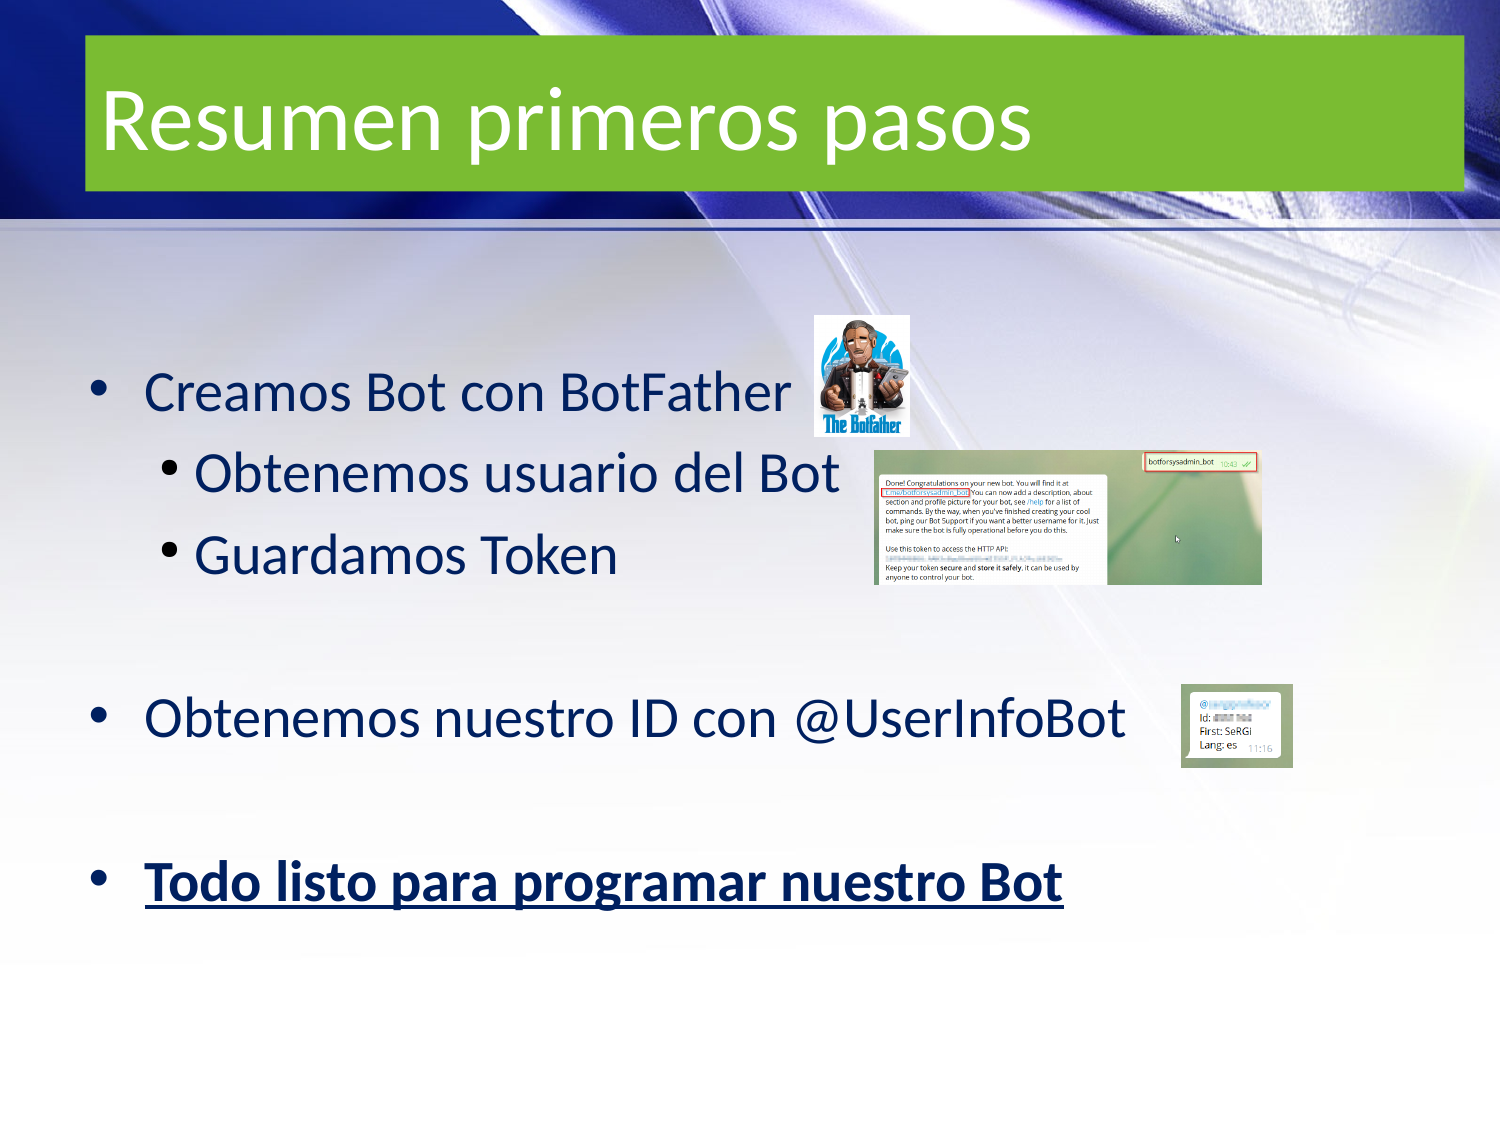

Resumen primeros pasos
Creamos Bot con BotFather
Obtenemos usuario del Bot
Guardamos Token
Obtenemos nuestro ID con @UserInfoBot
Todo listo para programar nuestro Bot